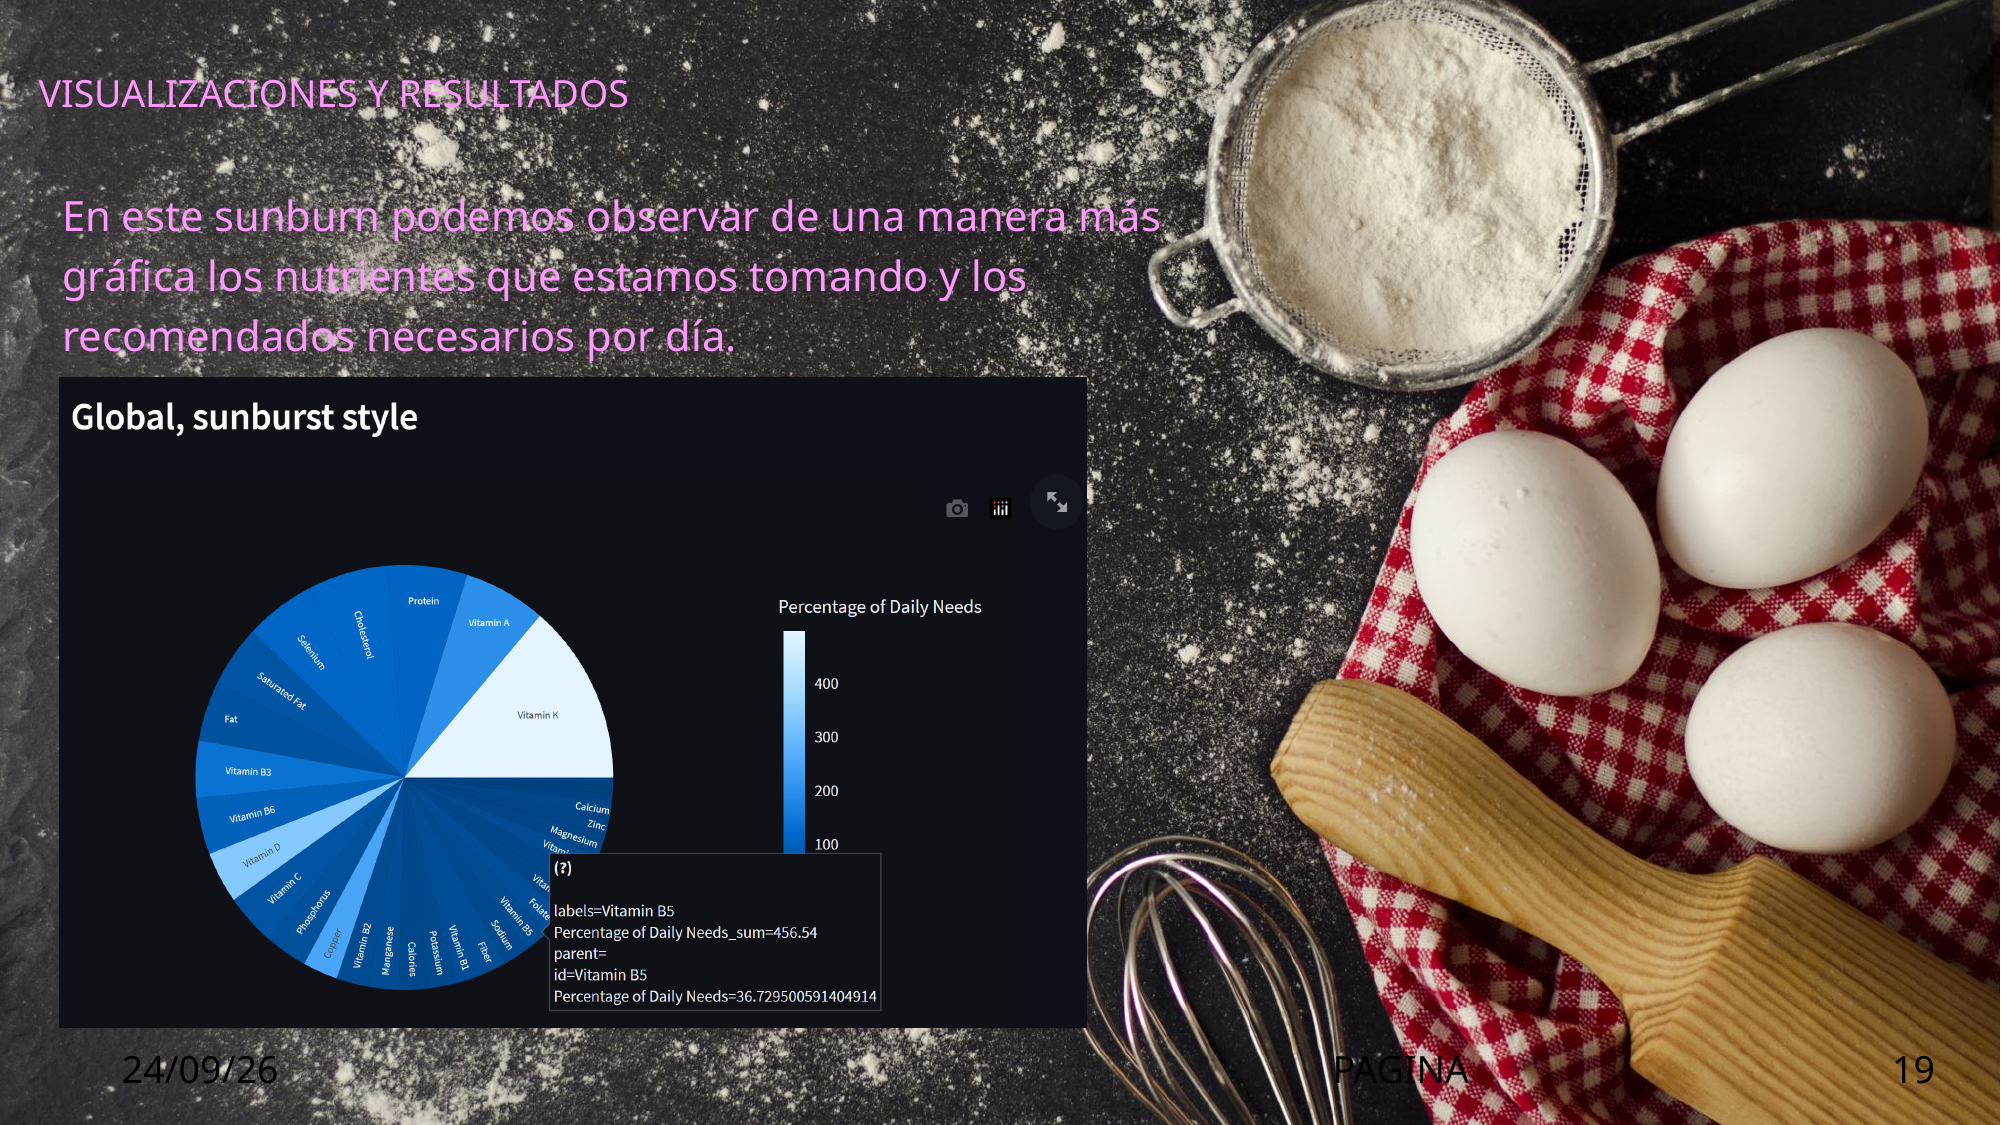

VISUALIZACIONES Y RESULTADOS
# En este sunburn podemos observar de una manera más gráfica los nutrientes que estamos tomando y los recomendados necesarios por día.
PAGINA